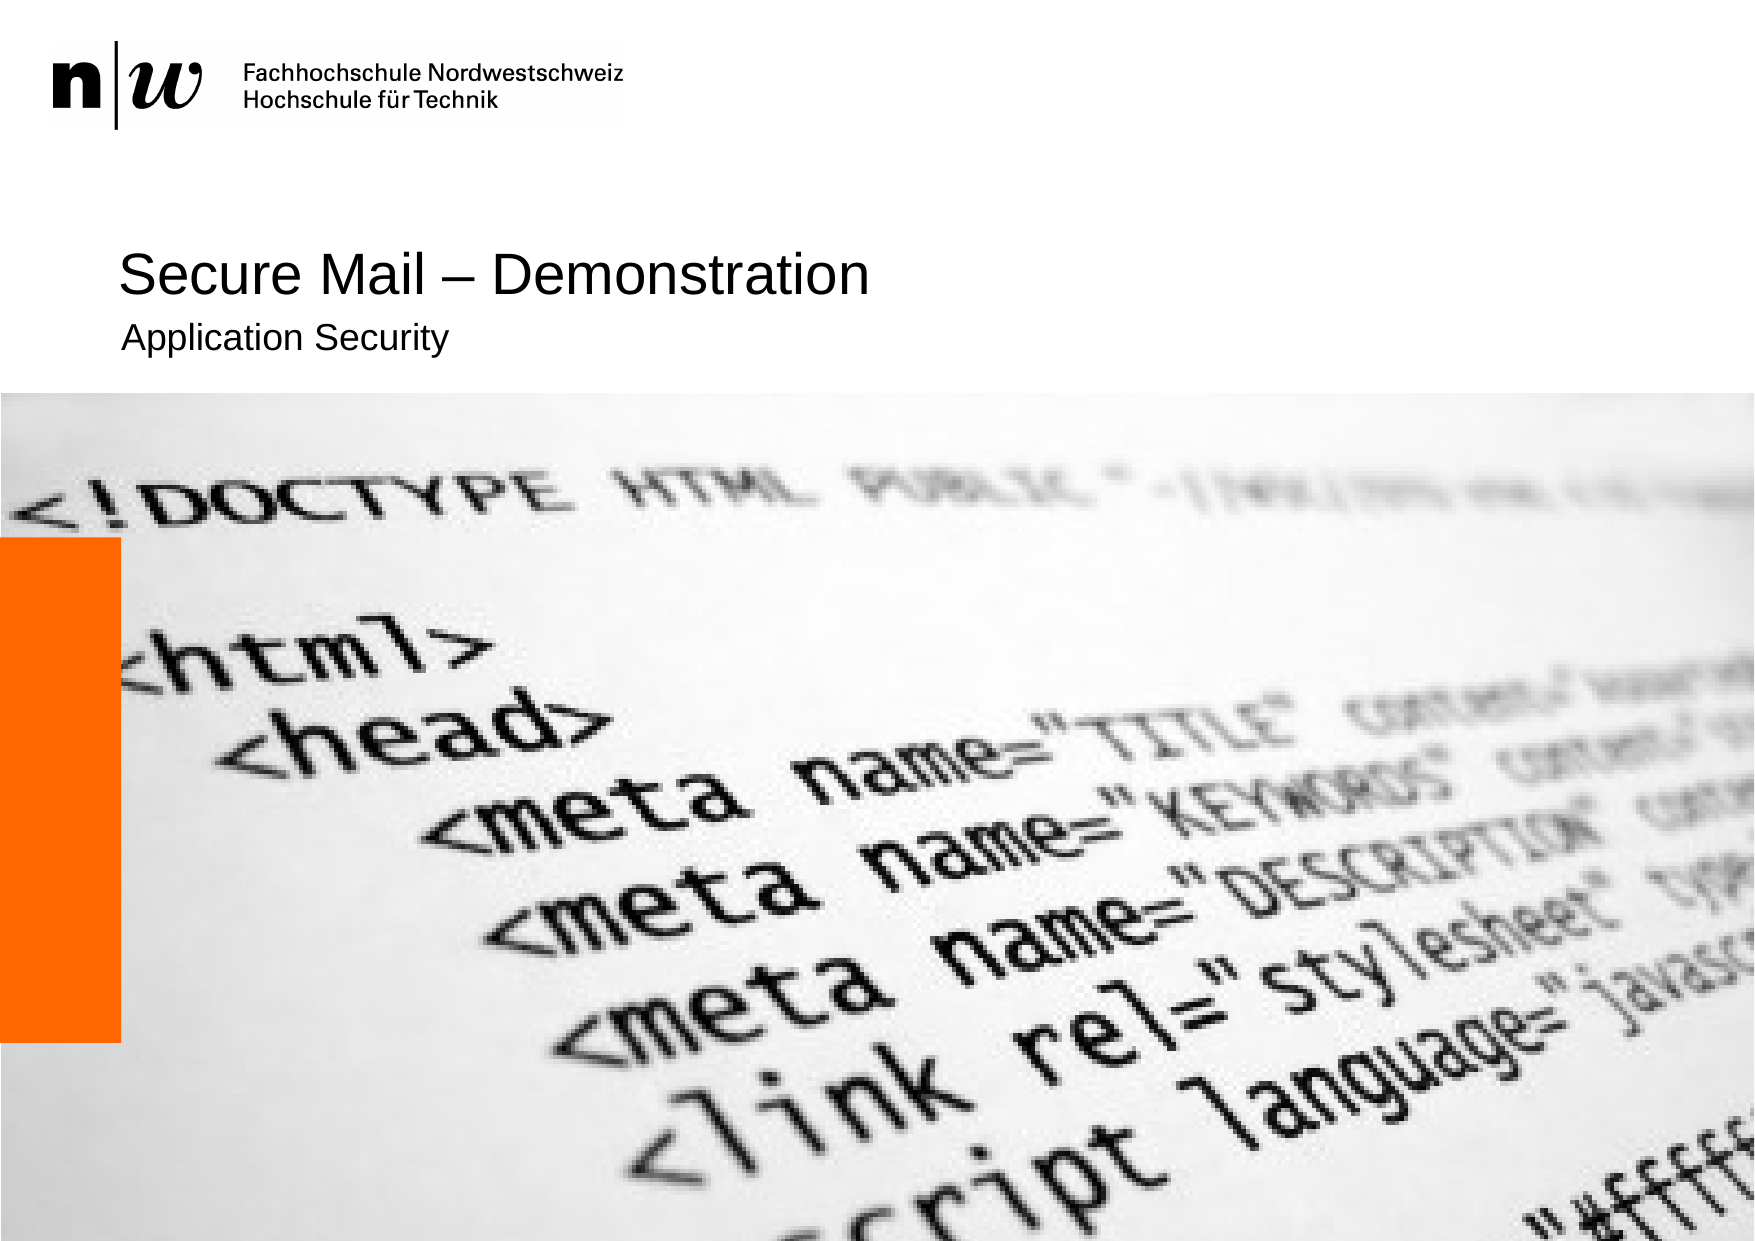

Secure Mail – Demonstration
Application Security
#